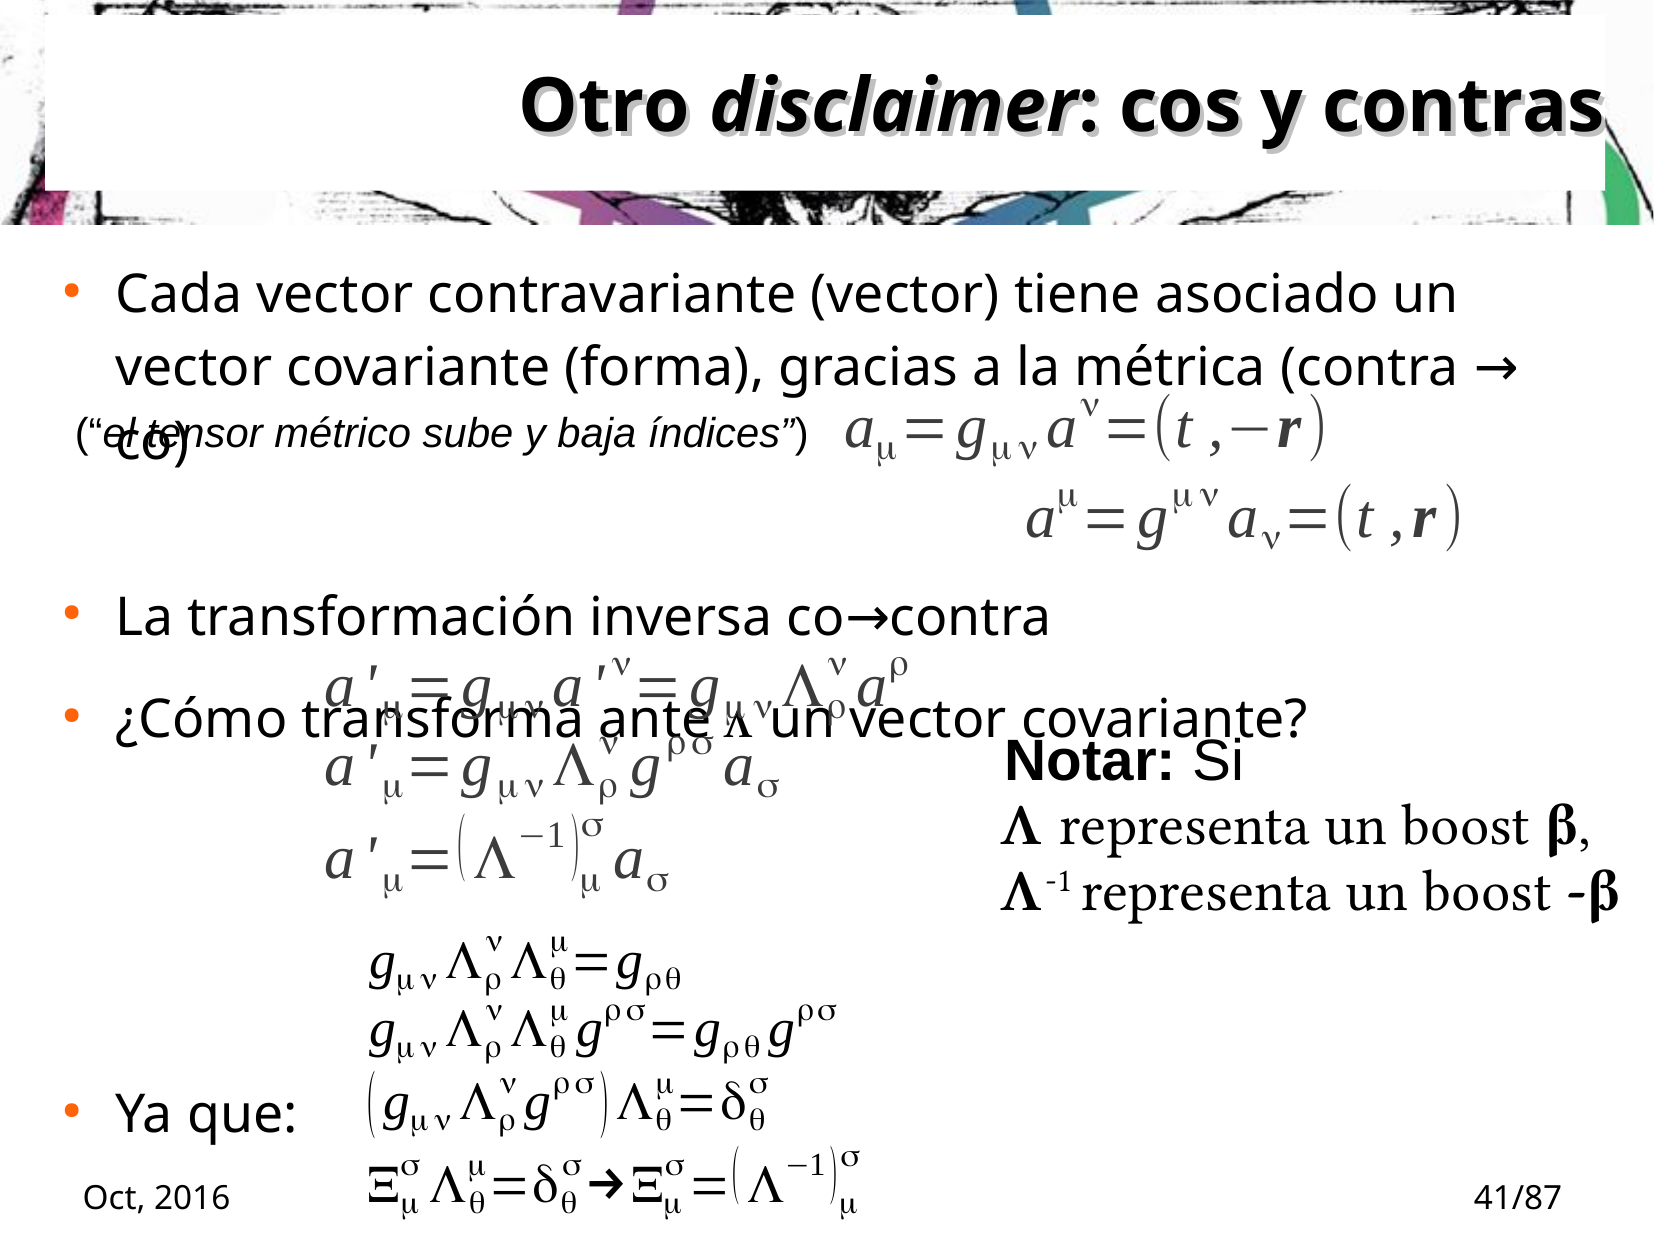

# Otro disclaimer: cos y contras
Cada vector contravariante (vector) tiene asociado un vector covariante (forma), gracias a la métrica (contra → co)
La transformación inversa co→contra
¿Cómo transforma ante Λ un vector covariante?
Ya que:
(“el tensor métrico sube y baja índices”)
Notar: Si
Λ representa un boost β,
Λ-1 representa un boost -β
Oct, 2016
Asorey - Balseiro 2016 Física Médica - 01/04
41